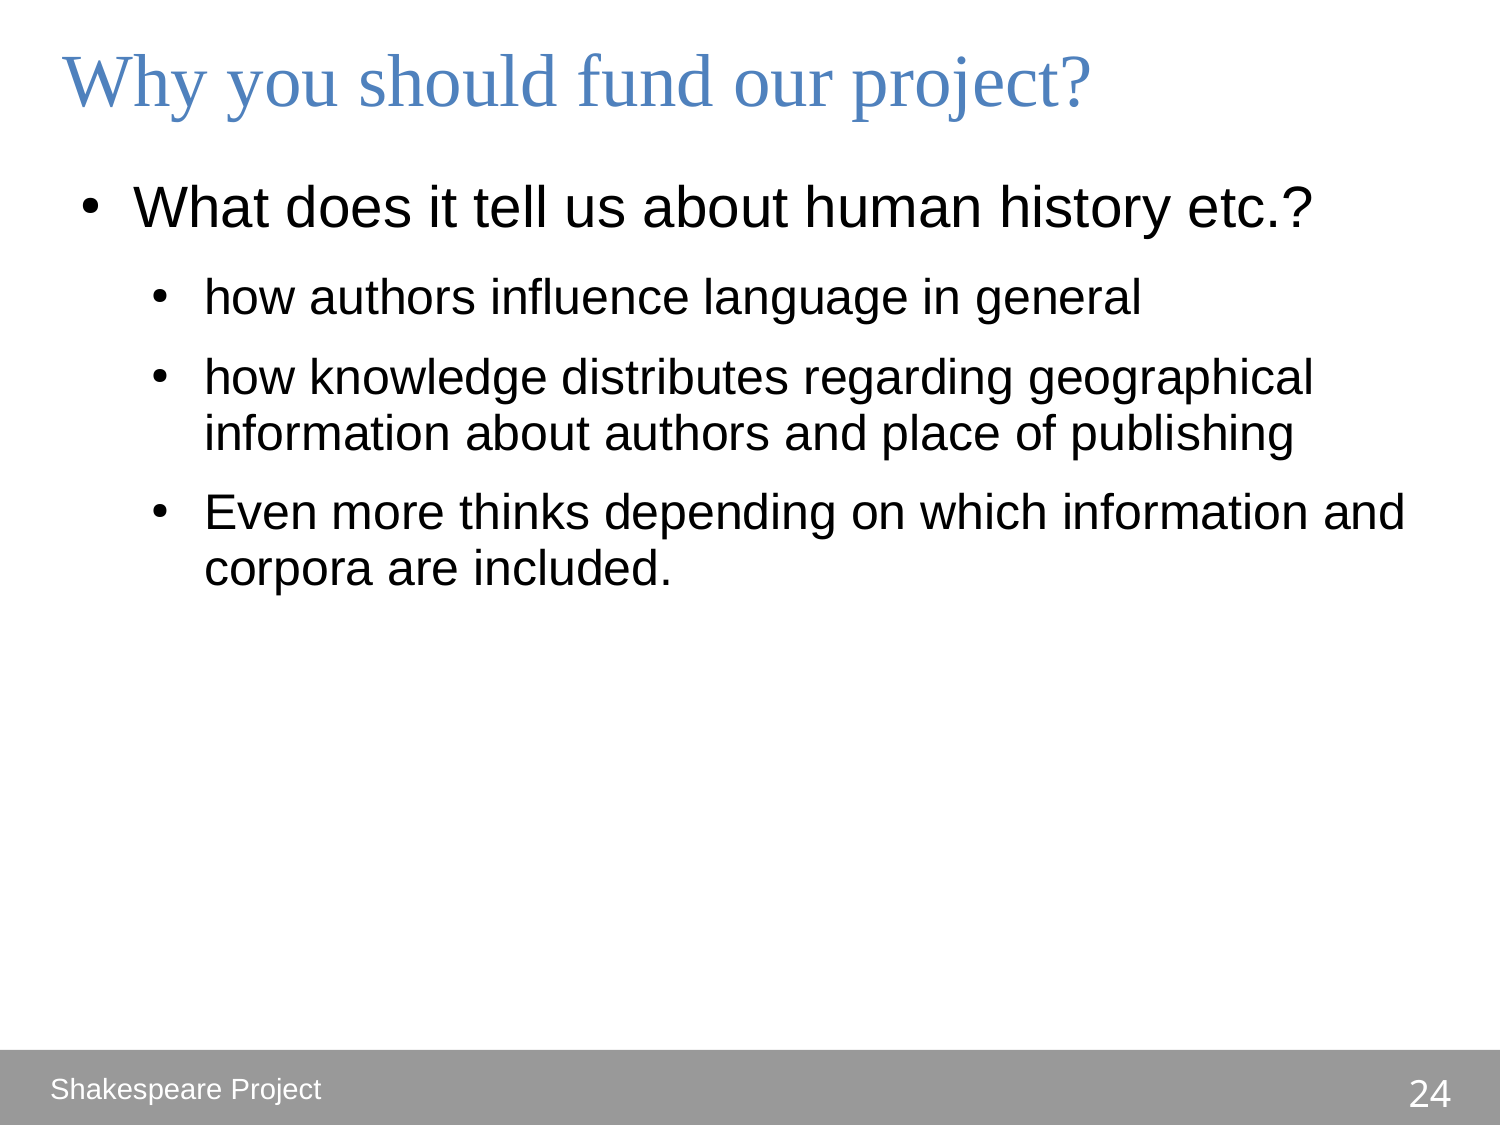

# Why you should fund our project?
What does it tell us about human history etc.?
how authors influence language in general
how knowledge distributes regarding geographical information about authors and place of publishing
Even more thinks depending on which information and corpora are included.
Shakespeare Project